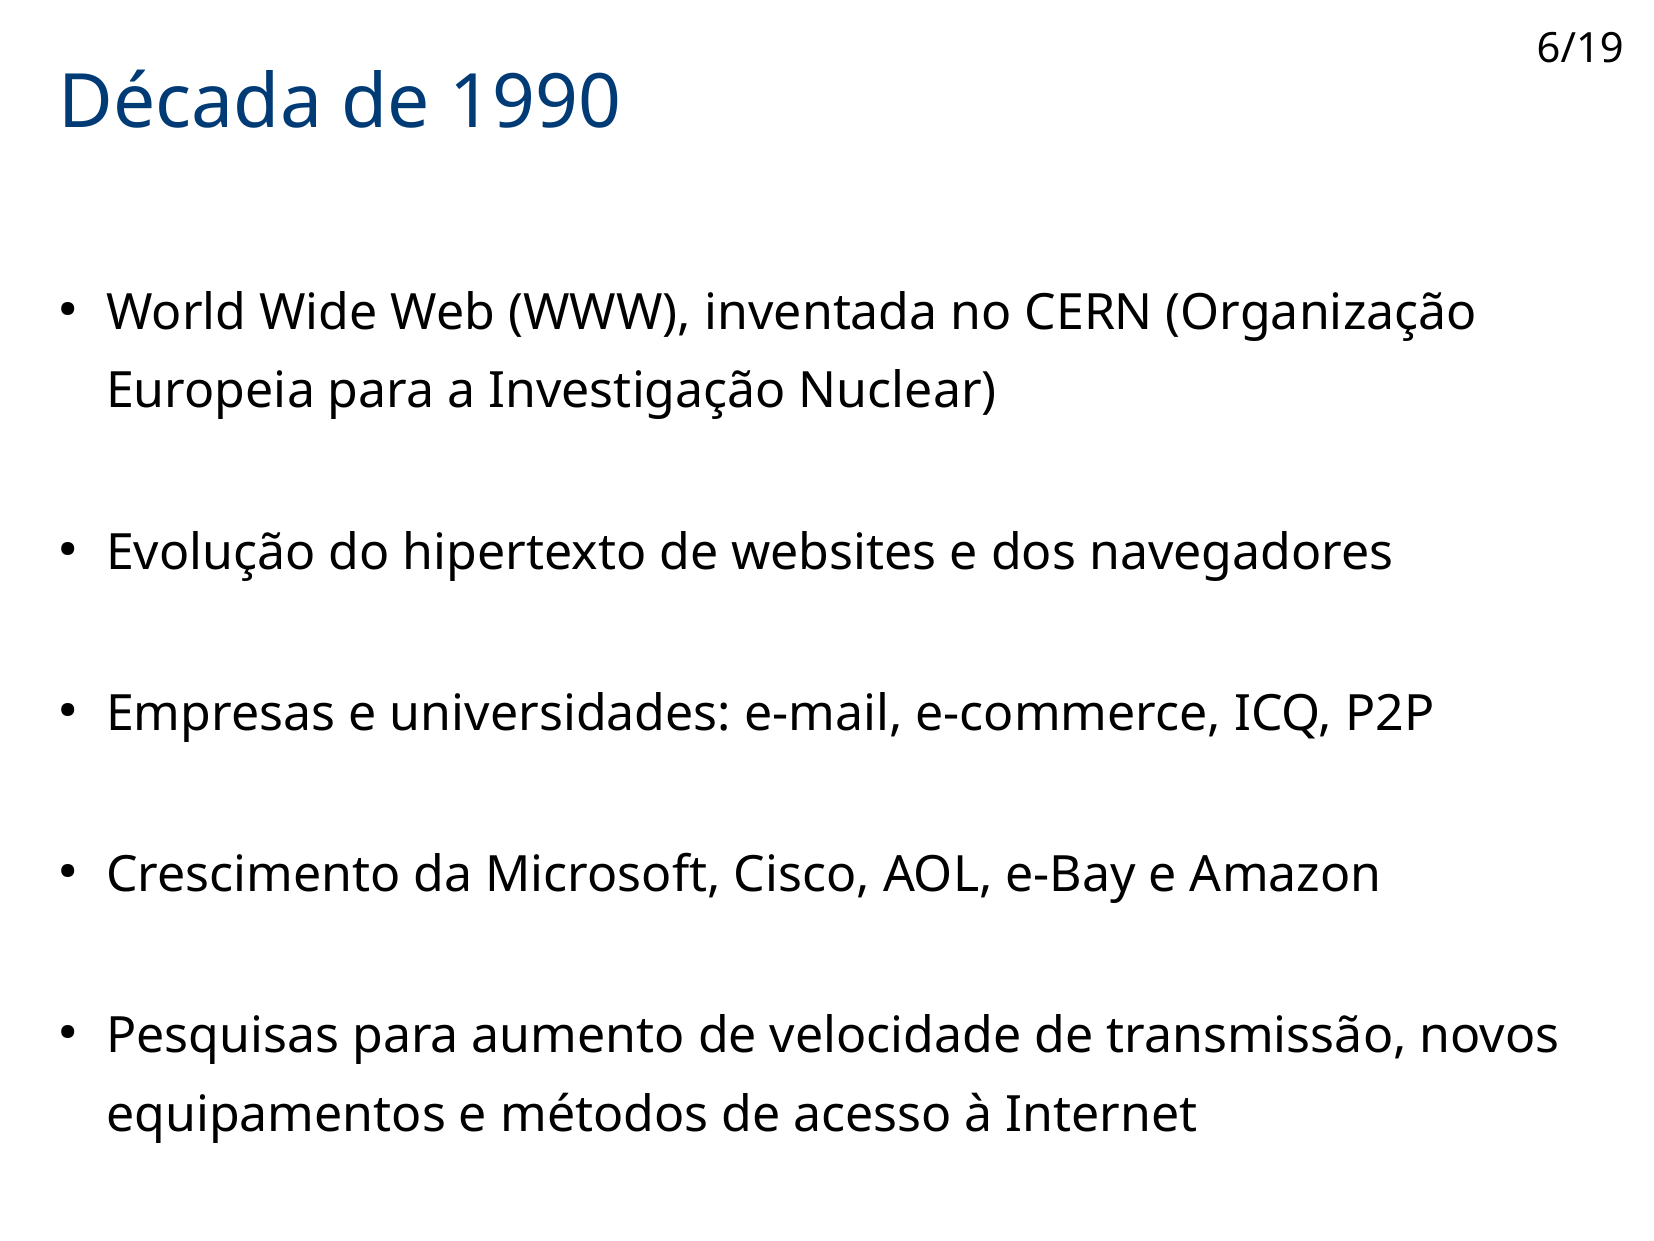

6
# Década de 1990
World Wide Web (WWW), inventada no CERN (Organização Europeia para a Investigação Nuclear)
Evolução do hipertexto de websites e dos navegadores
Empresas e universidades: e-mail, e-commerce, ICQ, P2P
Crescimento da Microsoft, Cisco, AOL, e-Bay e Amazon
Pesquisas para aumento de velocidade de transmissão, novos equipamentos e métodos de acesso à Internet